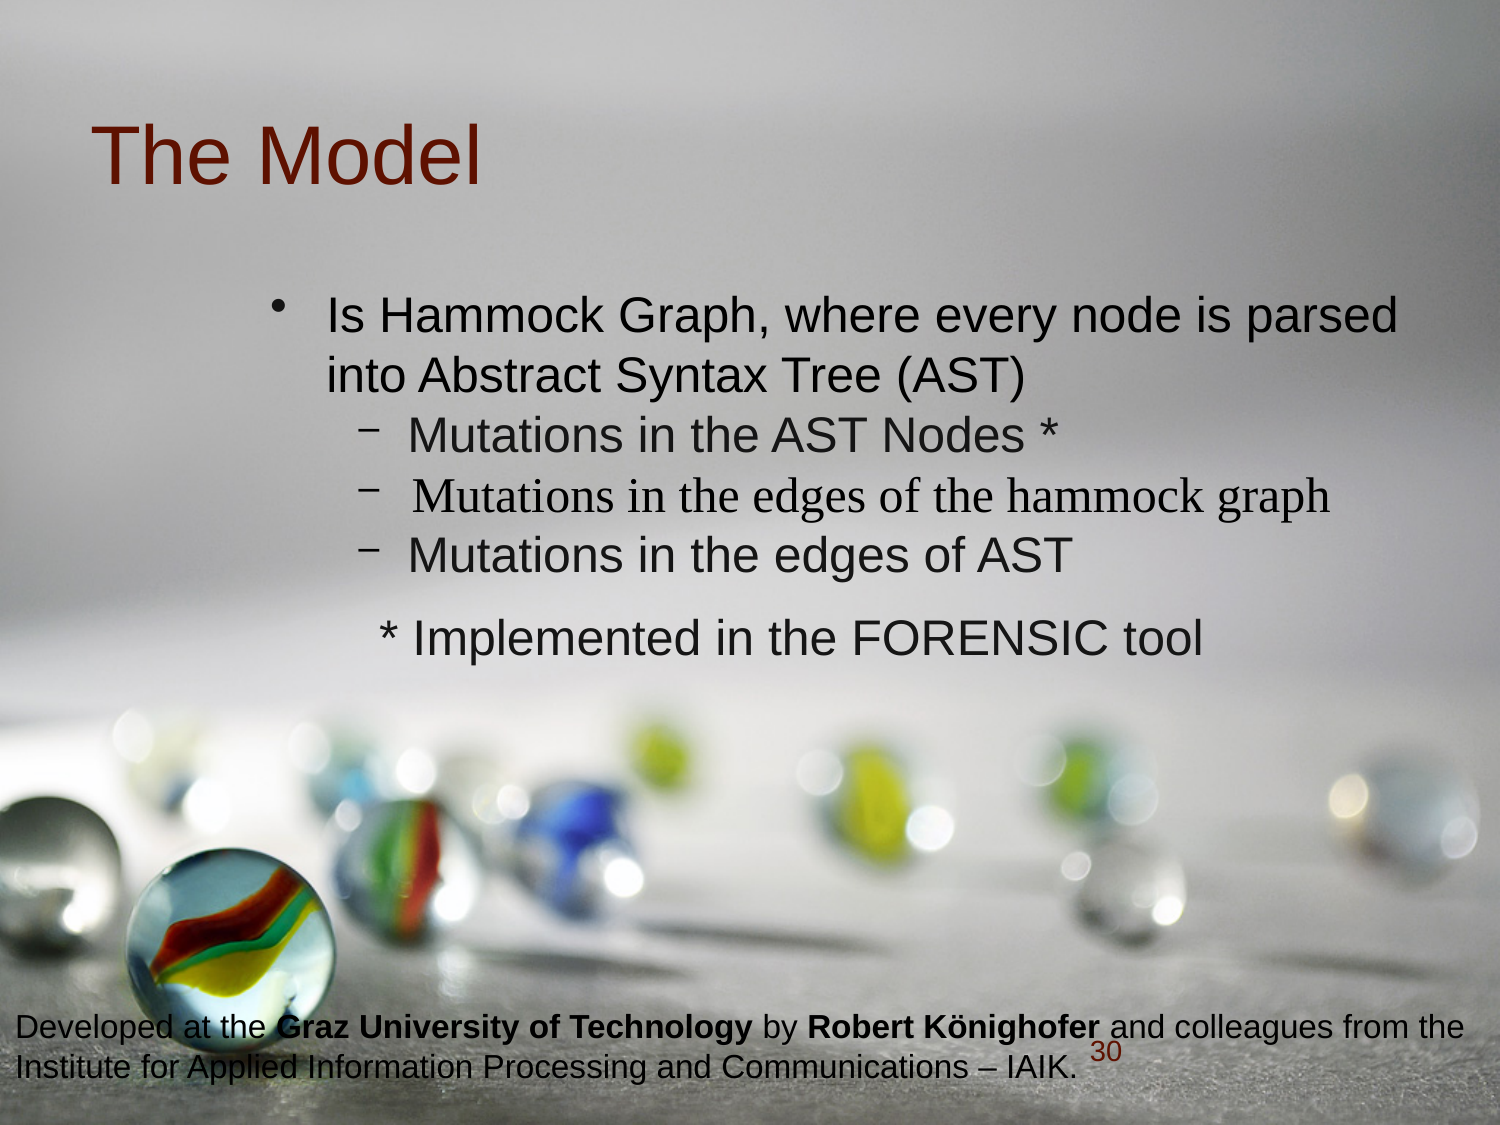

# The Model
Is Hammock Graph, where every node is parsed into Abstract Syntax Tree (AST)
 Mutations in the AST Nodes *
Mutations in the edges of the hammock graph
 Mutations in the edges of AST
* Implemented in the FORENSIC tool
Developed at the Graz University of Technology by Robert Könighofer and colleagues from the Institute for Applied Information Processing and Communications – IAIK.
Tallinn, 01.01.2016
30